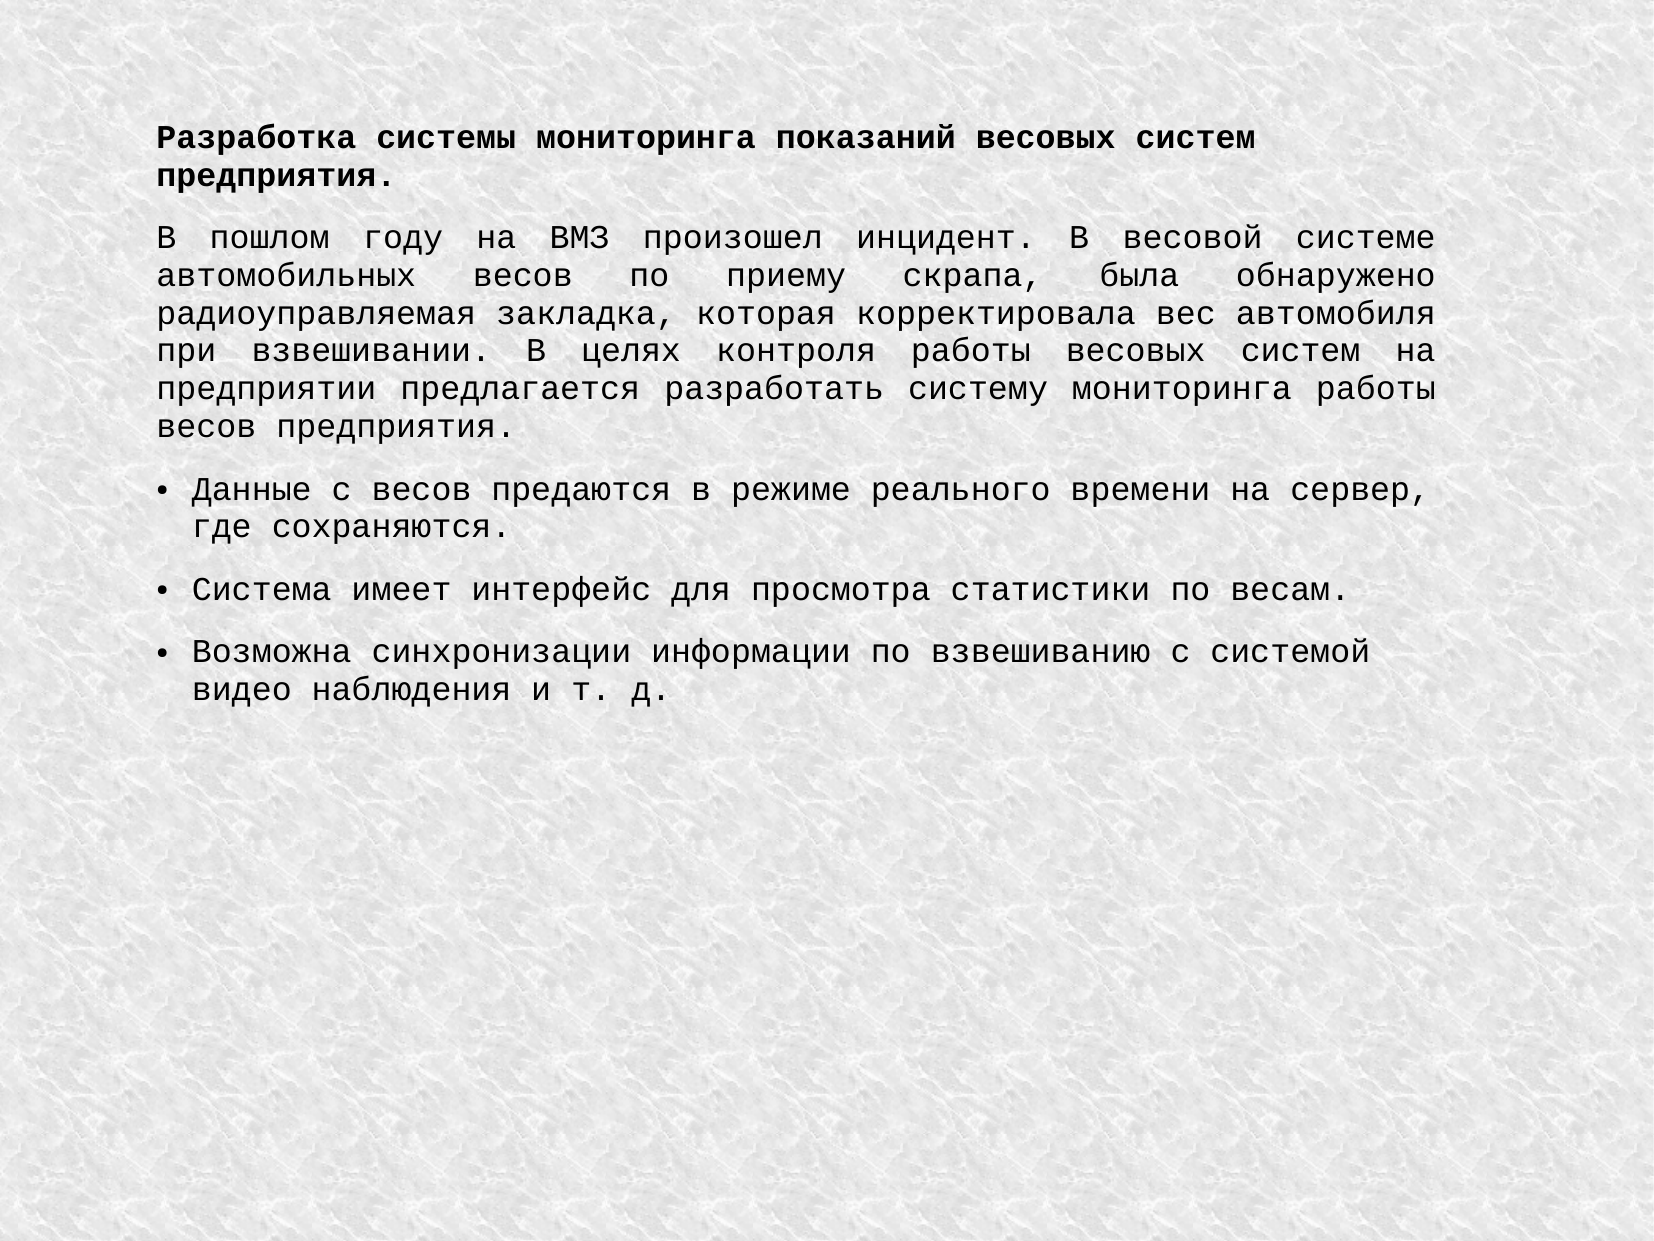

Разработка системы мониторинга показаний весовых систем предприятия.
В пошлом году на ВМЗ произошел инцидент. В весовой системе автомобильных весов по приему скрапа, была обнаружено радиоуправляемая закладка, которая корректировала вес автомобиля при взвешивании. В целях контроля работы весовых систем на предприятии предлагается разработать систему мониторинга работы весов предприятия.
Данные с весов предаются в режиме реального времени на сервер, где сохраняются.
Система имеет интерфейс для просмотра статистики по весам.
Возможна синхронизации информации по взвешиванию с системой видео наблюдения и т. д.